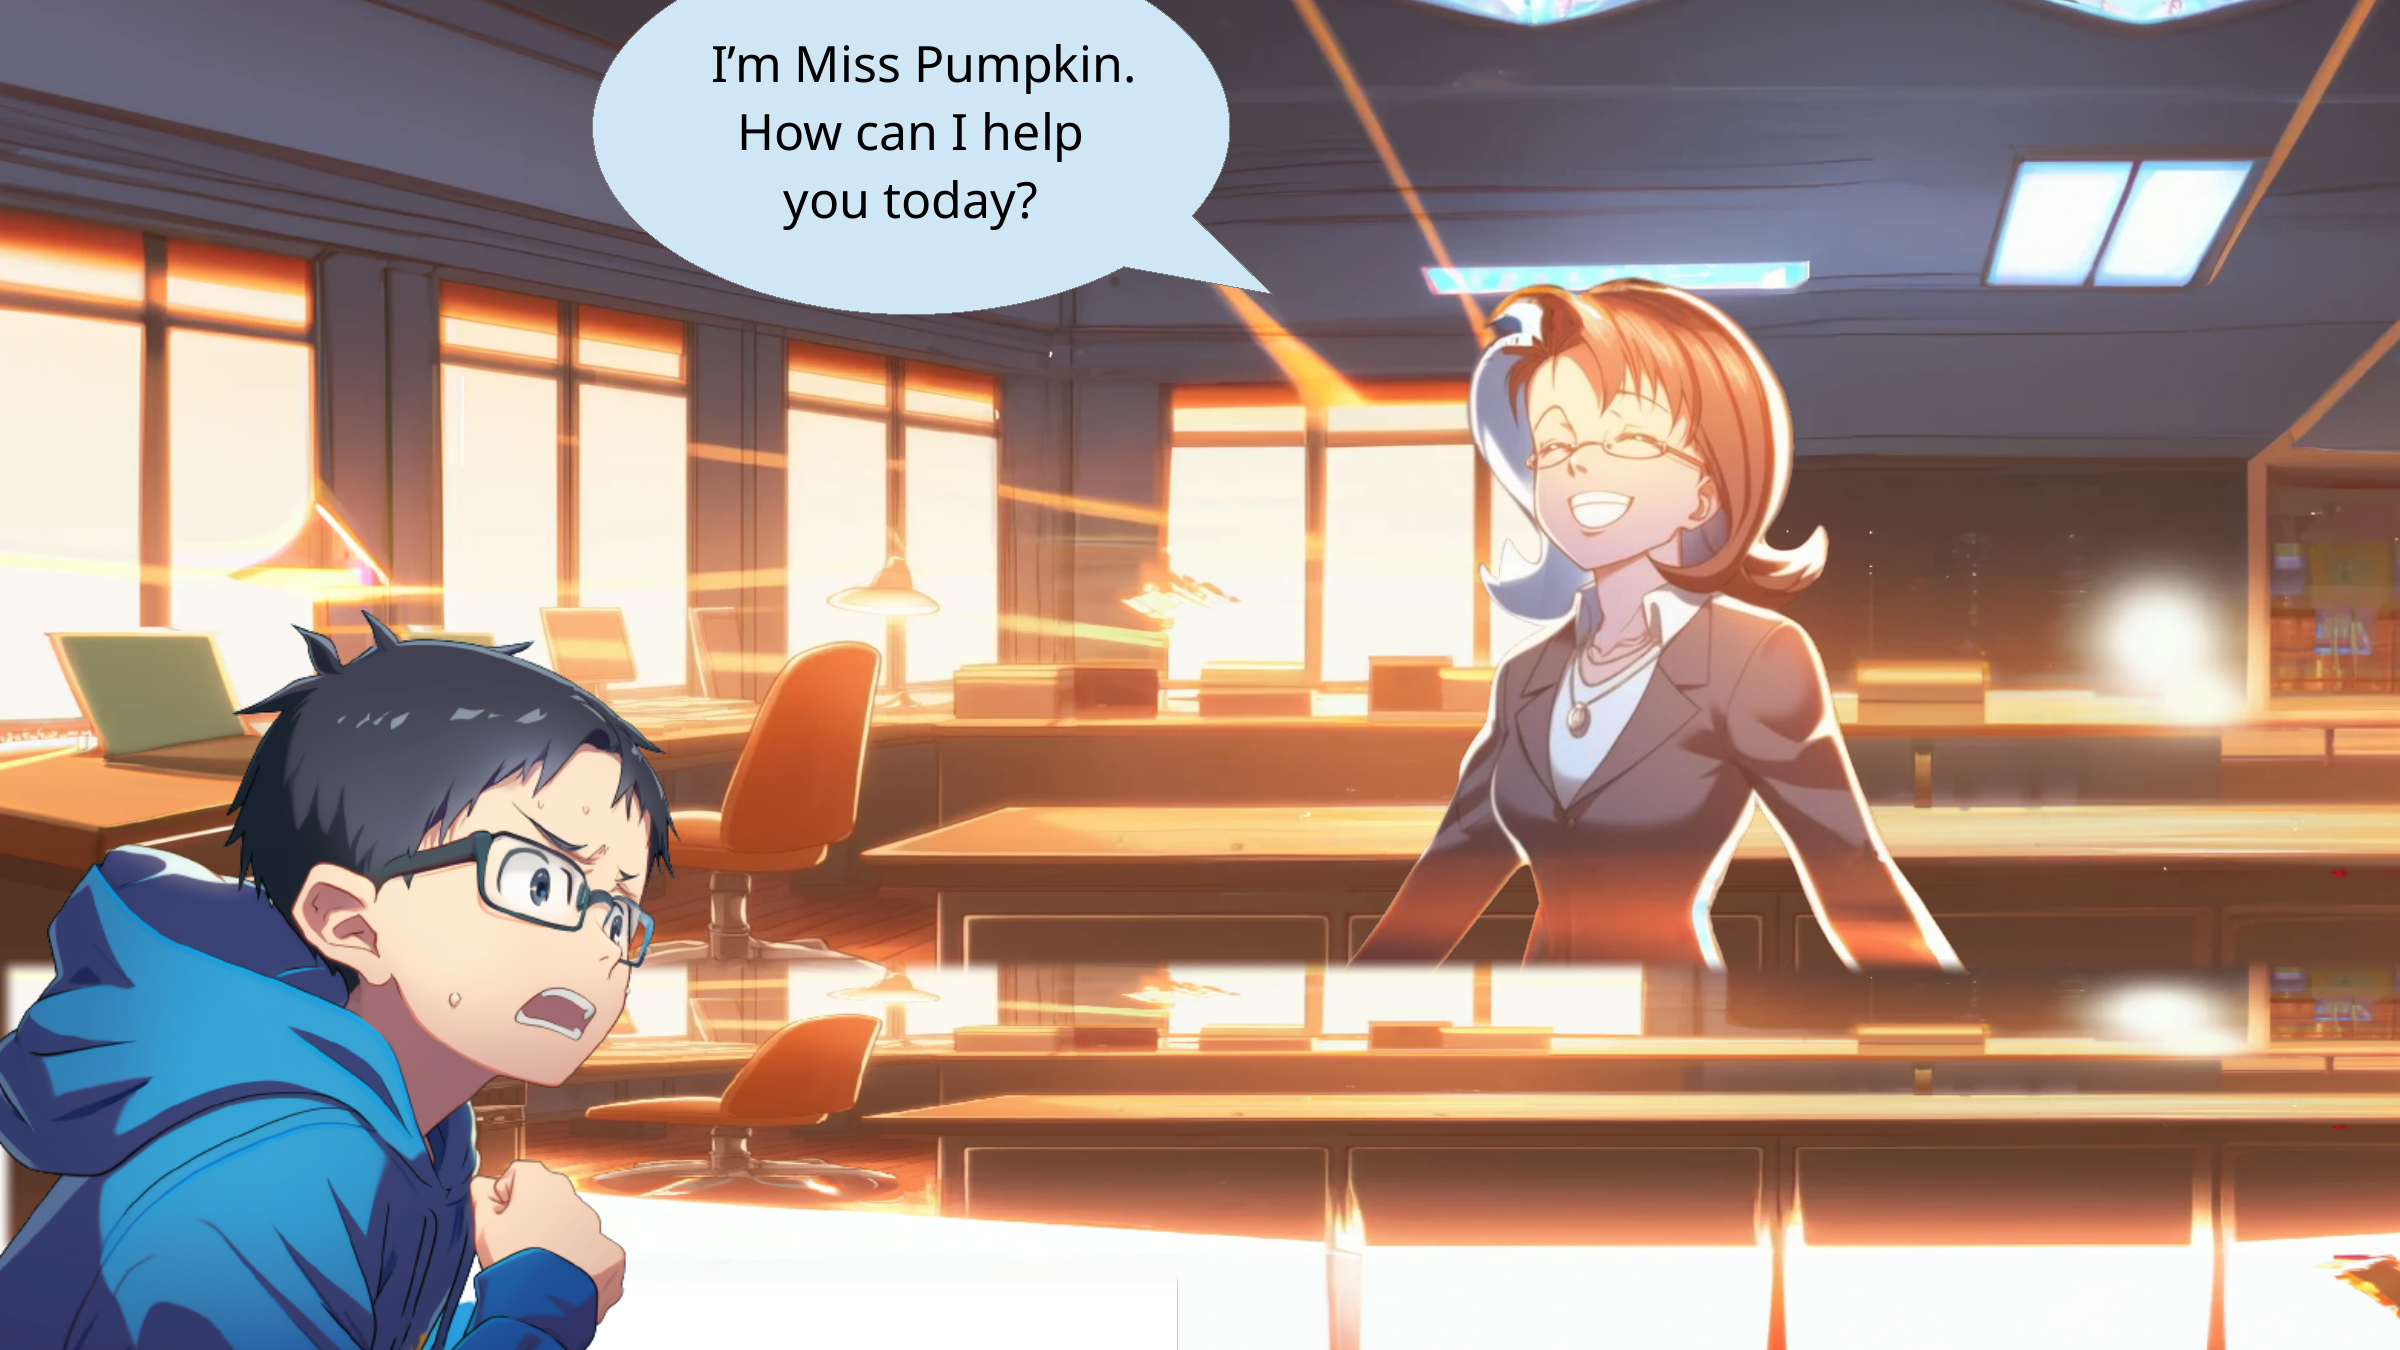

I’m Miss Pumpkin.
How can I help
you today?